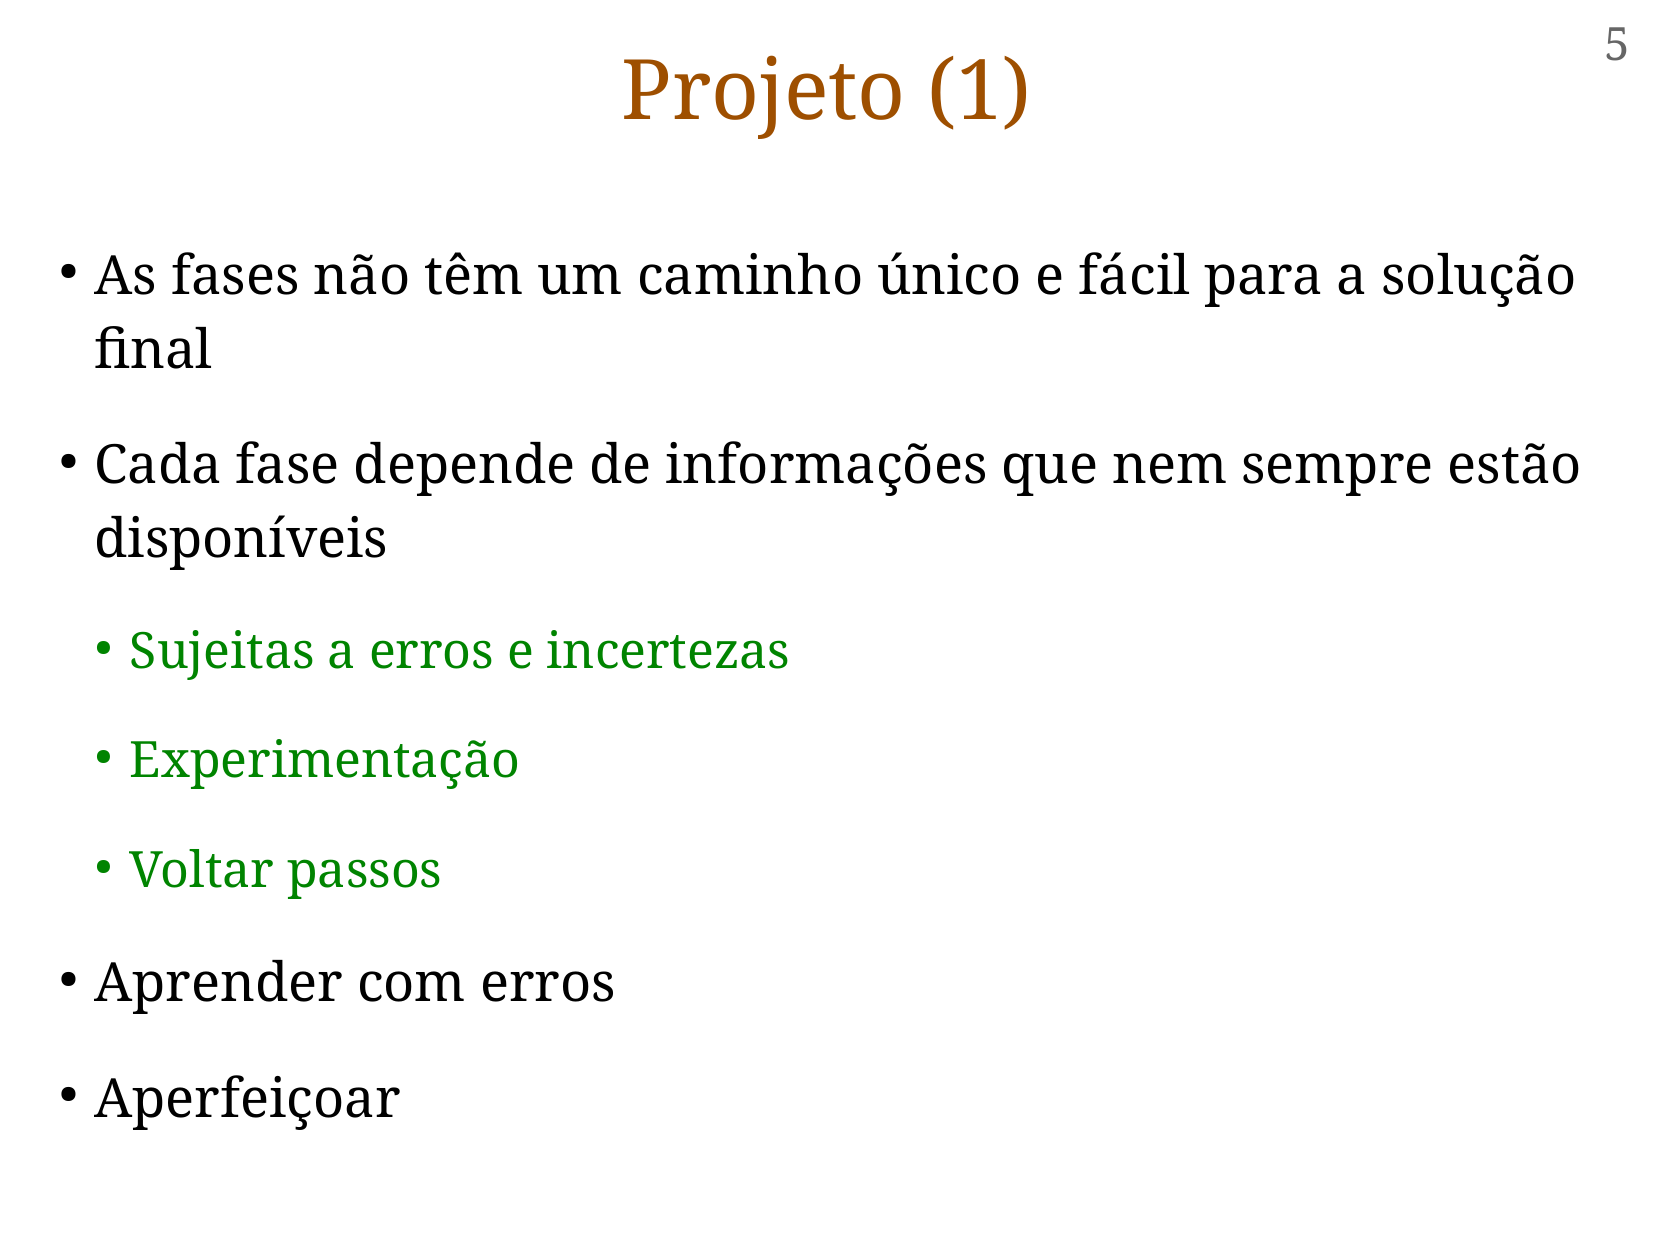

5
# Projeto (1)
As fases não têm um caminho único e fácil para a solução final
Cada fase depende de informações que nem sempre estão disponíveis
Sujeitas a erros e incertezas
Experimentação
Voltar passos
Aprender com erros
Aperfeiçoar